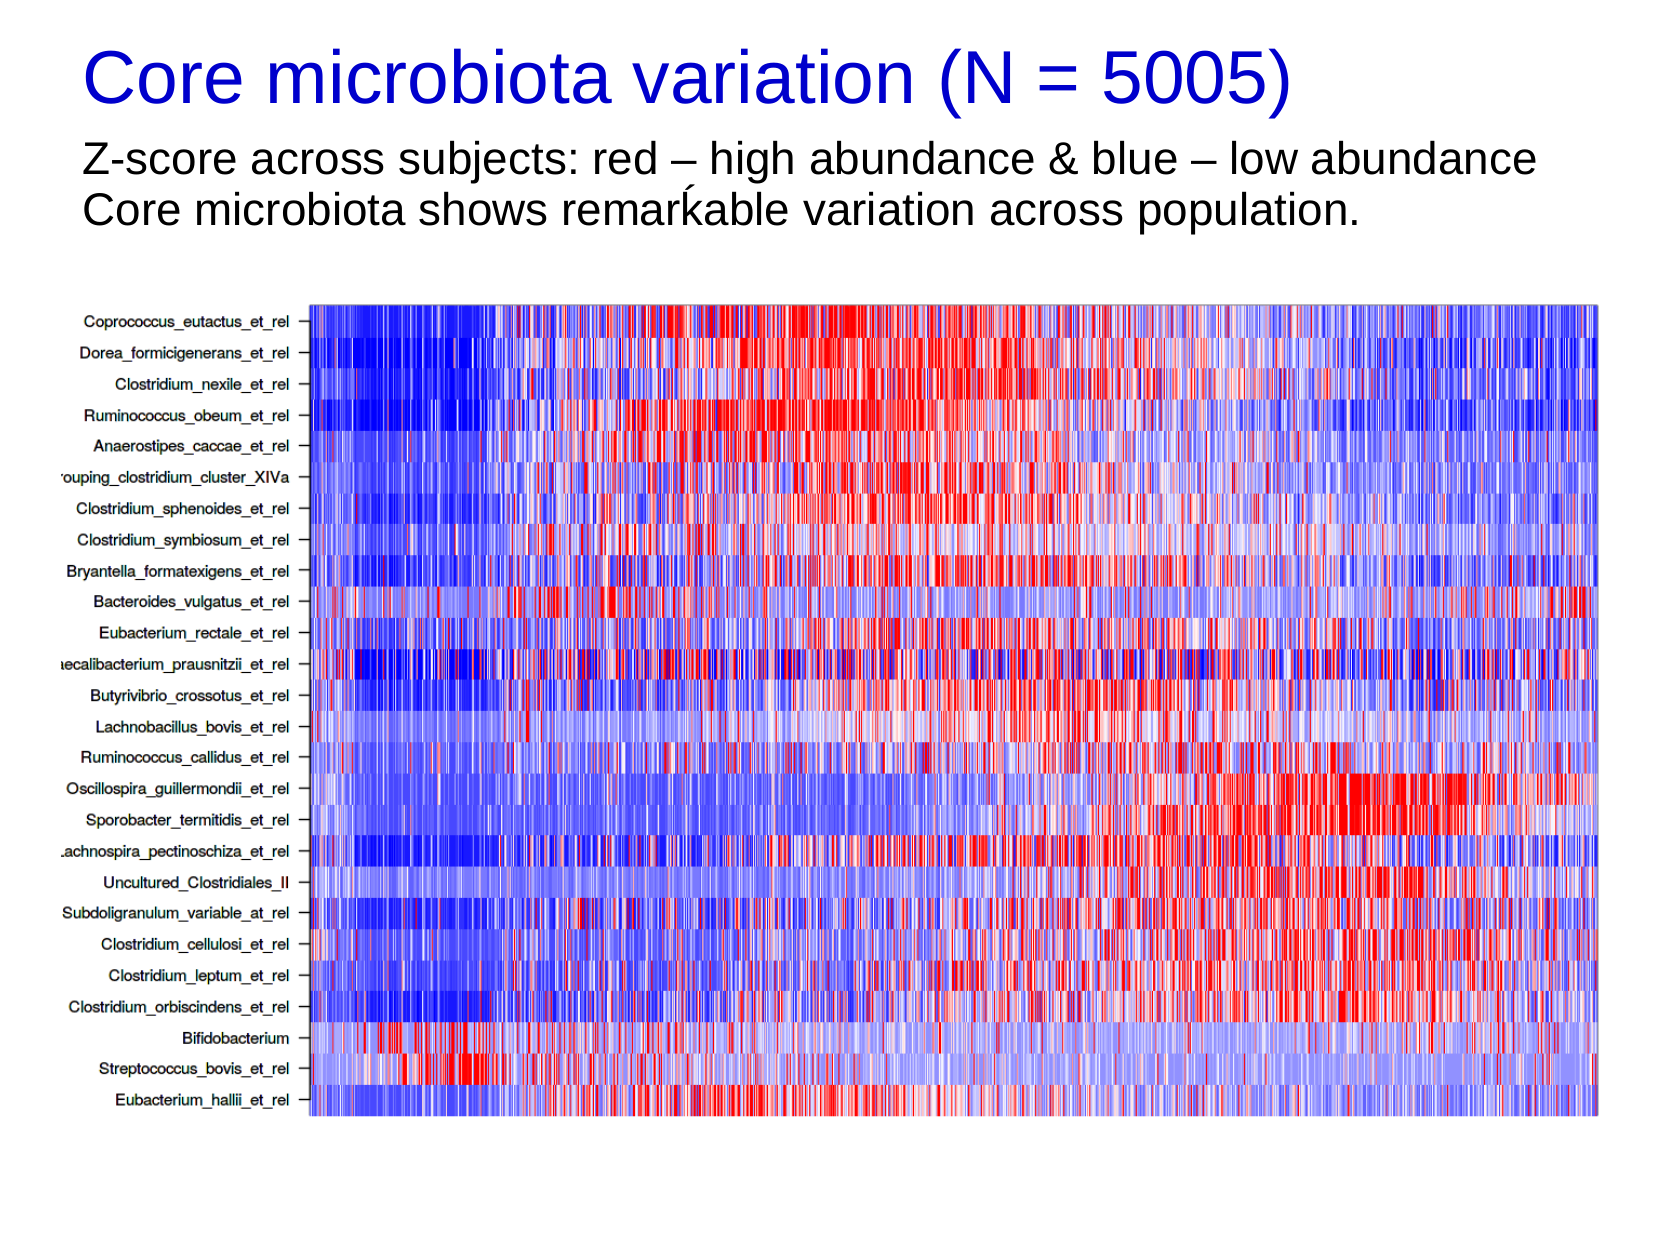

# Core microbiota variation (N = 5005)
Z-score across subjects: red – high abundance & blue – low abundance
Core microbiota shows remarḱable variation across population.